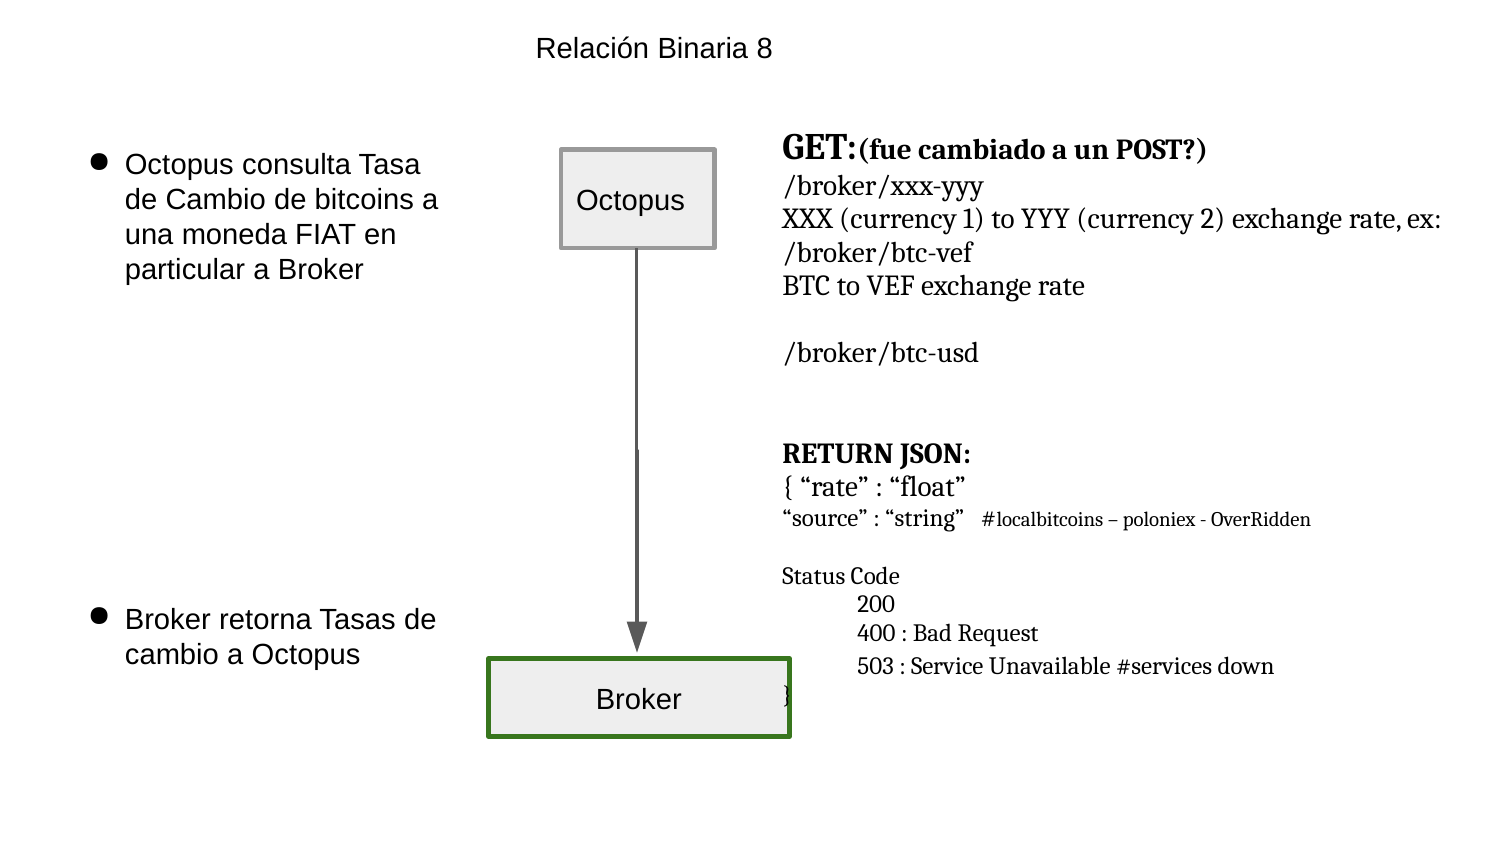

Relación Binaria 8
GET:	(fue cambiado a un POST?)
/broker/xxx-yyy
XXX (currency 1) to YYY (currency 2) exchange rate, ex:
/broker/btc-vef
BTC to VEF exchange rate
/broker/btc-usd
RETURN JSON:
{ “rate” : “float”
“source” : “string” #localbitcoins – poloniex - OverRidden
Status Code
	200
 	400 : Bad Request
	503 : Service Unavailable #services down
}
Octopus consulta Tasa de Cambio de bitcoins a una moneda FIAT en particular a Broker
Broker retorna Tasas de cambio a Octopus
Octopus
Broker